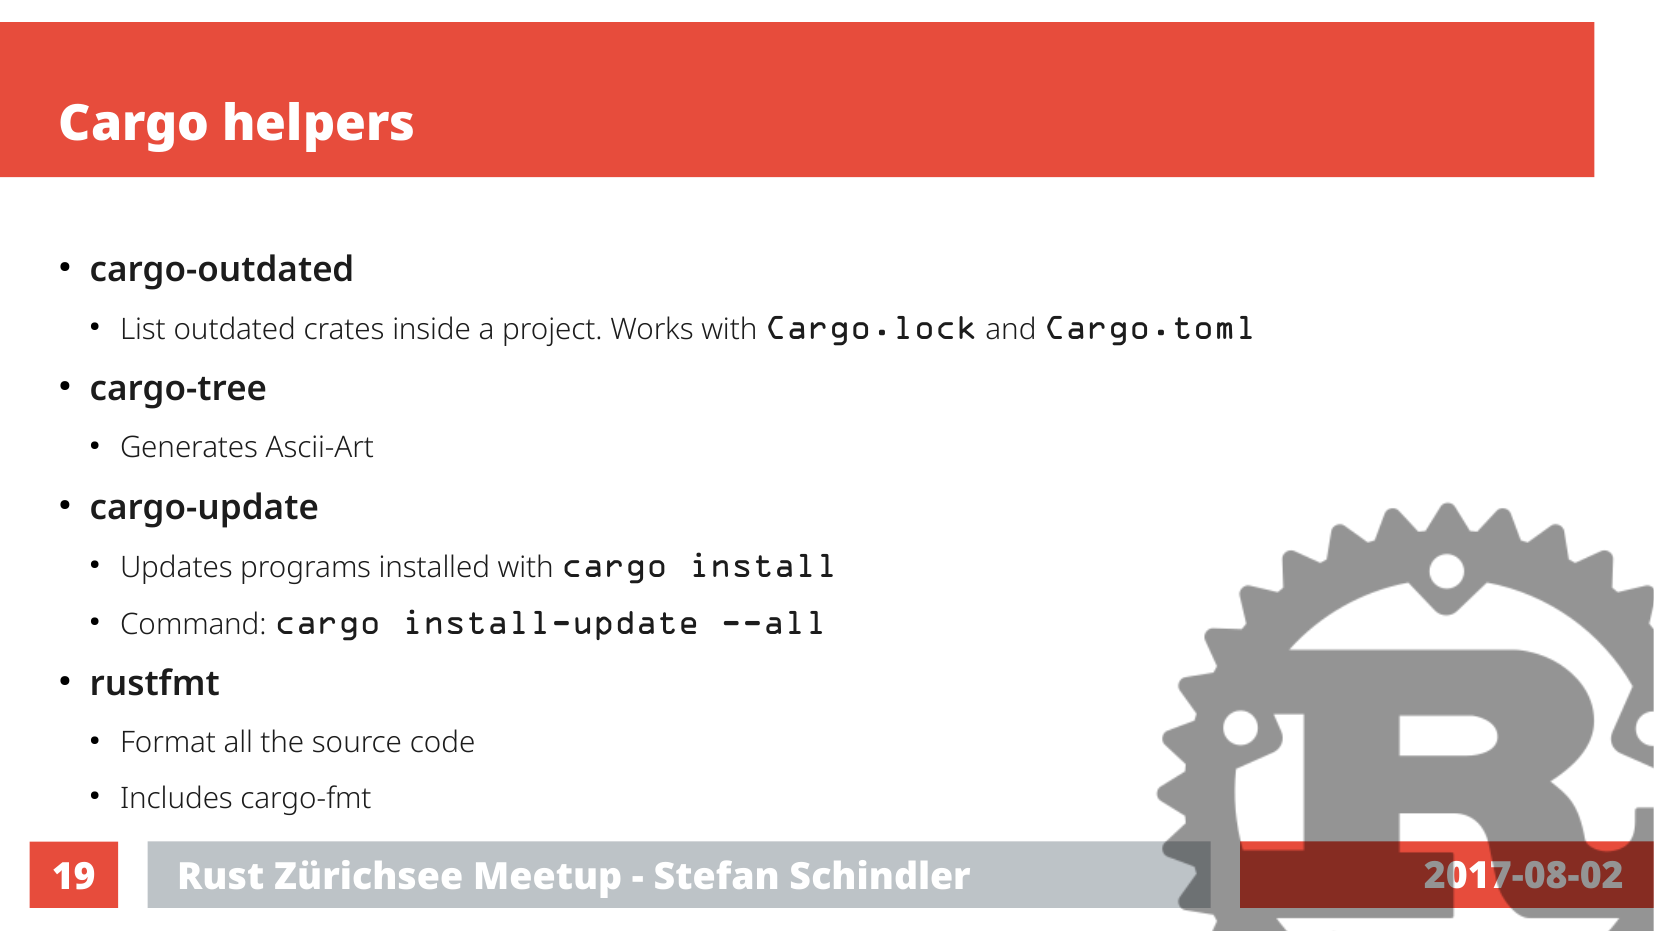

# Cargo helpers
cargo-outdated
List outdated crates inside a project. Works with Cargo.lock and Cargo.toml
cargo-tree
Generates Ascii-Art
cargo-update
Updates programs installed with cargo install
Command: cargo install-update --all
rustfmt
Format all the source code
Includes cargo-fmt
19
Rust Zürichsee Meetup - Stefan Schindler
2017-08-02